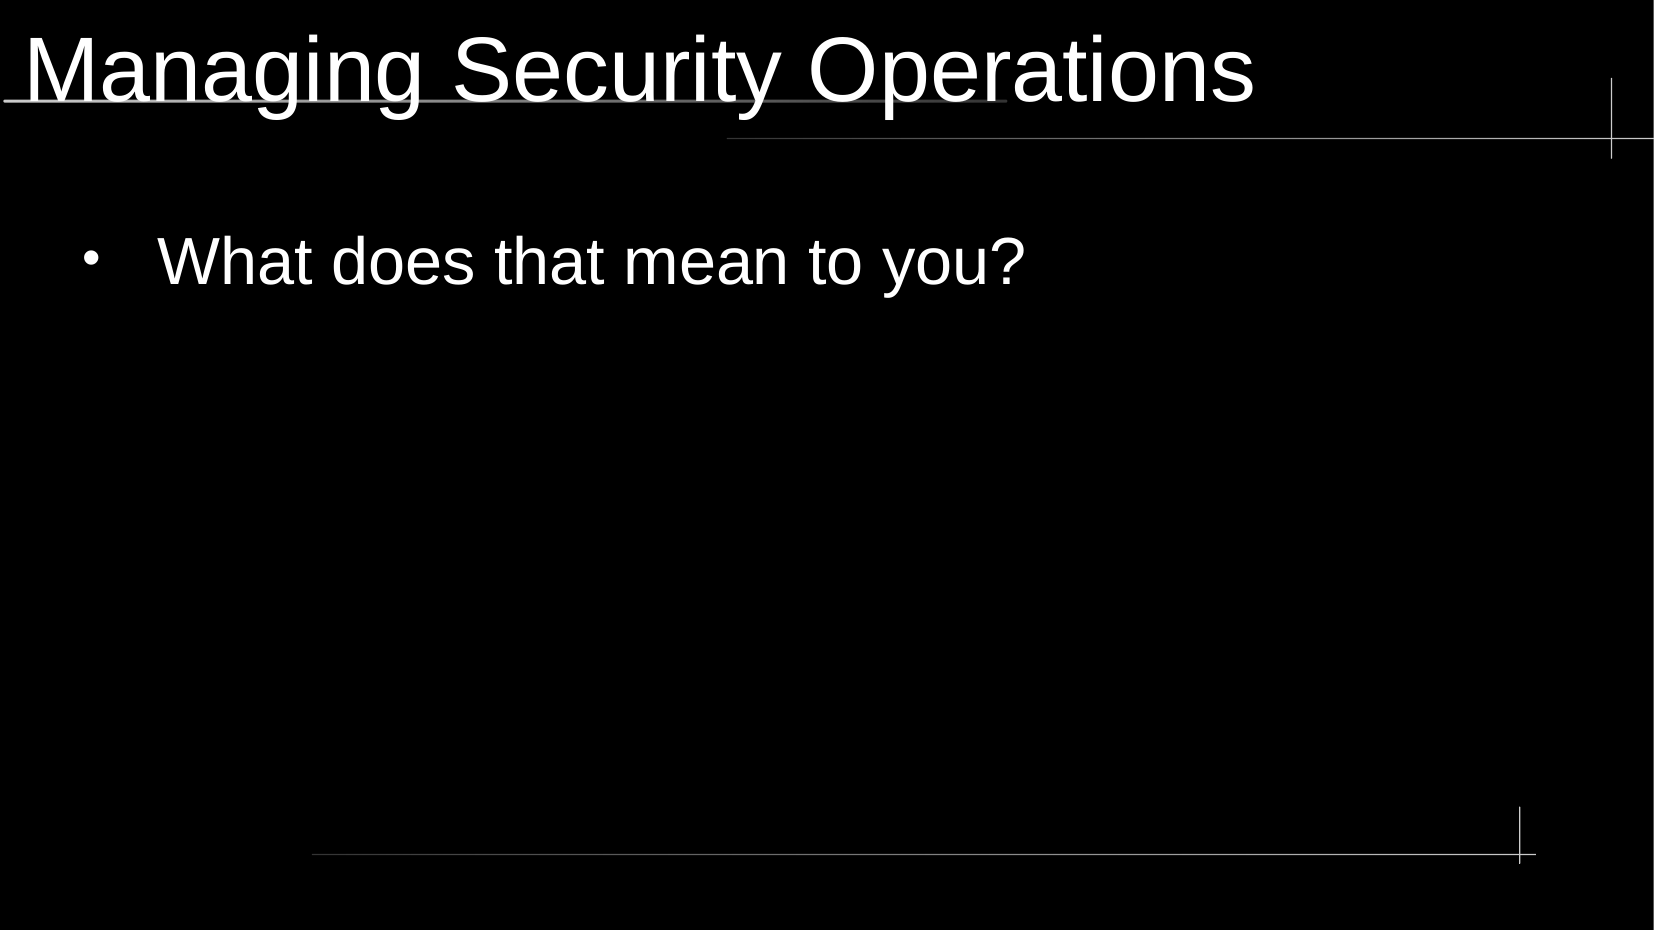

# Managing Security Operations
What does that mean to you?